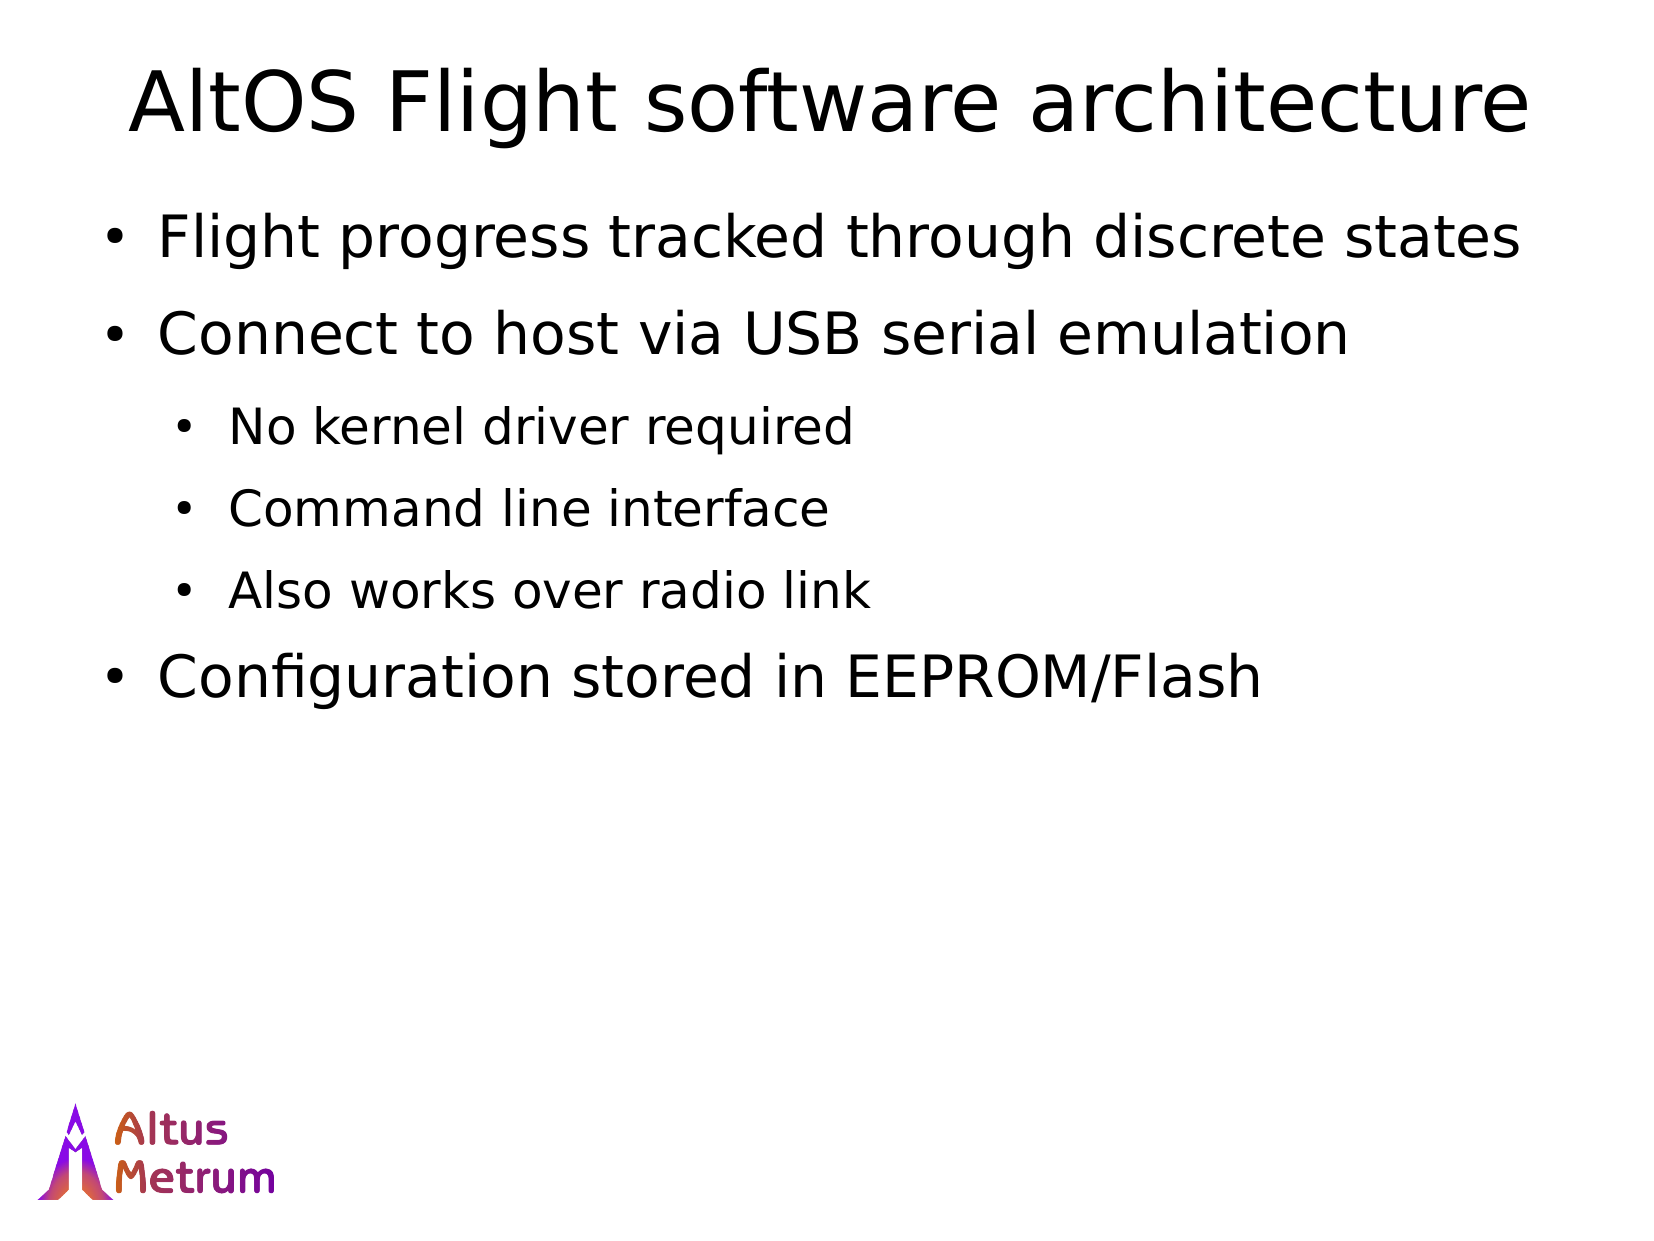

# AltOS Flight software architecture
Flight progress tracked through discrete states
Connect to host via USB serial emulation
No kernel driver required
Command line interface
Also works over radio link
Configuration stored in EEPROM/Flash